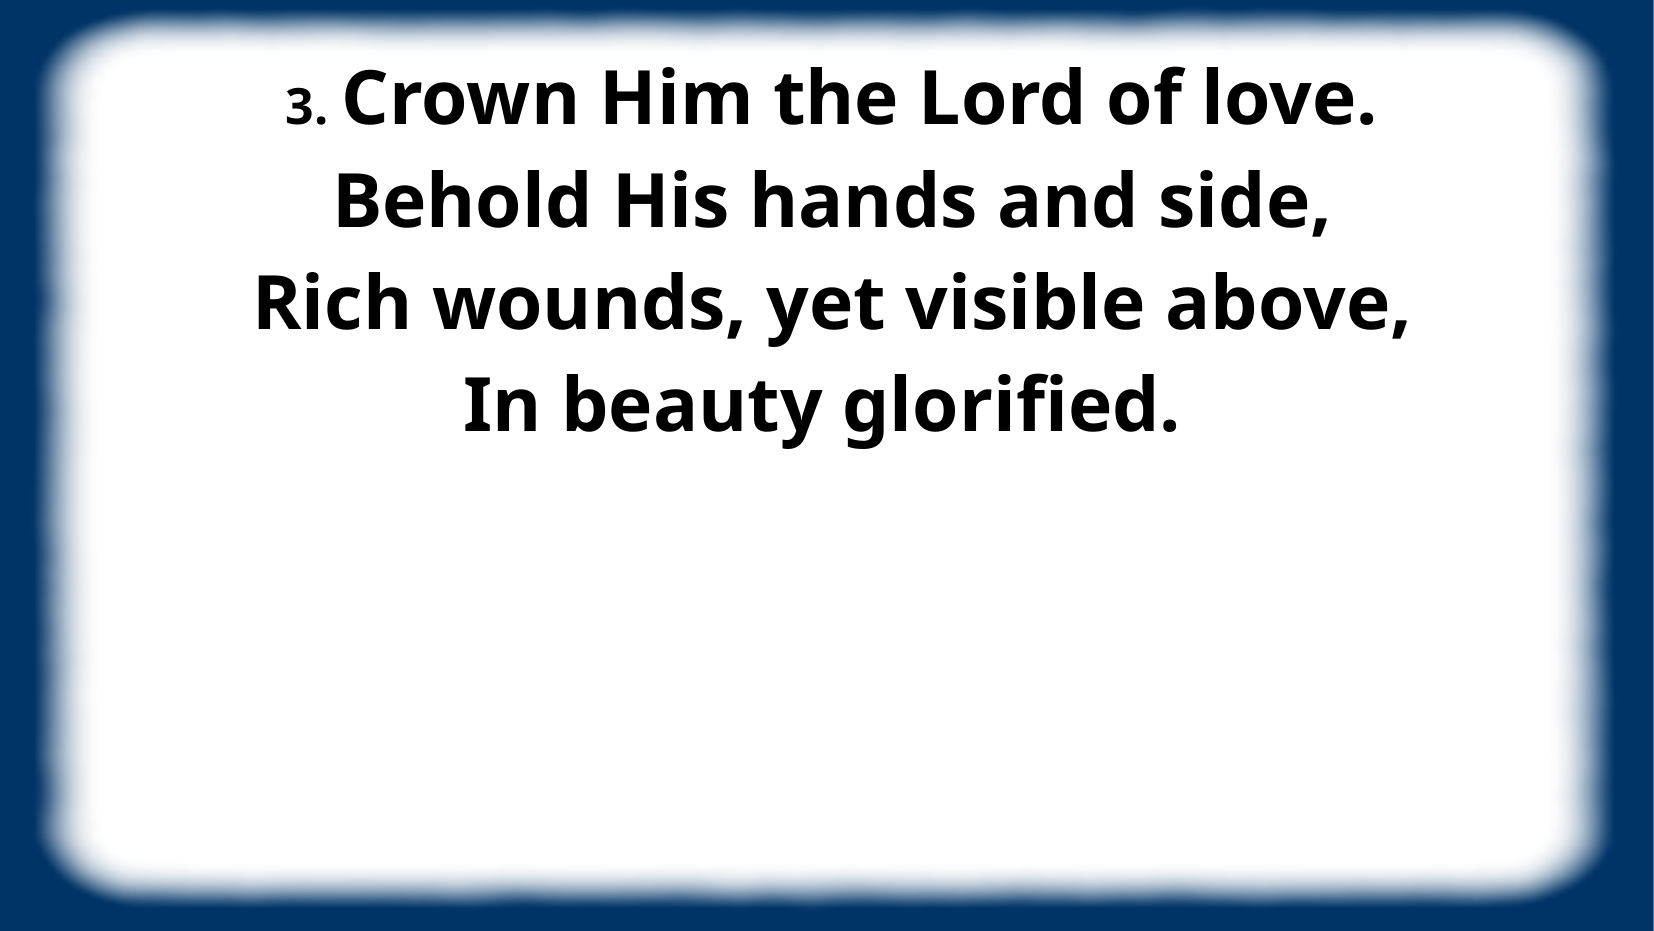

3. Crown Him the Lord of love.
Behold His hands and side,
Rich wounds, yet visible above,
In beauty glorified.